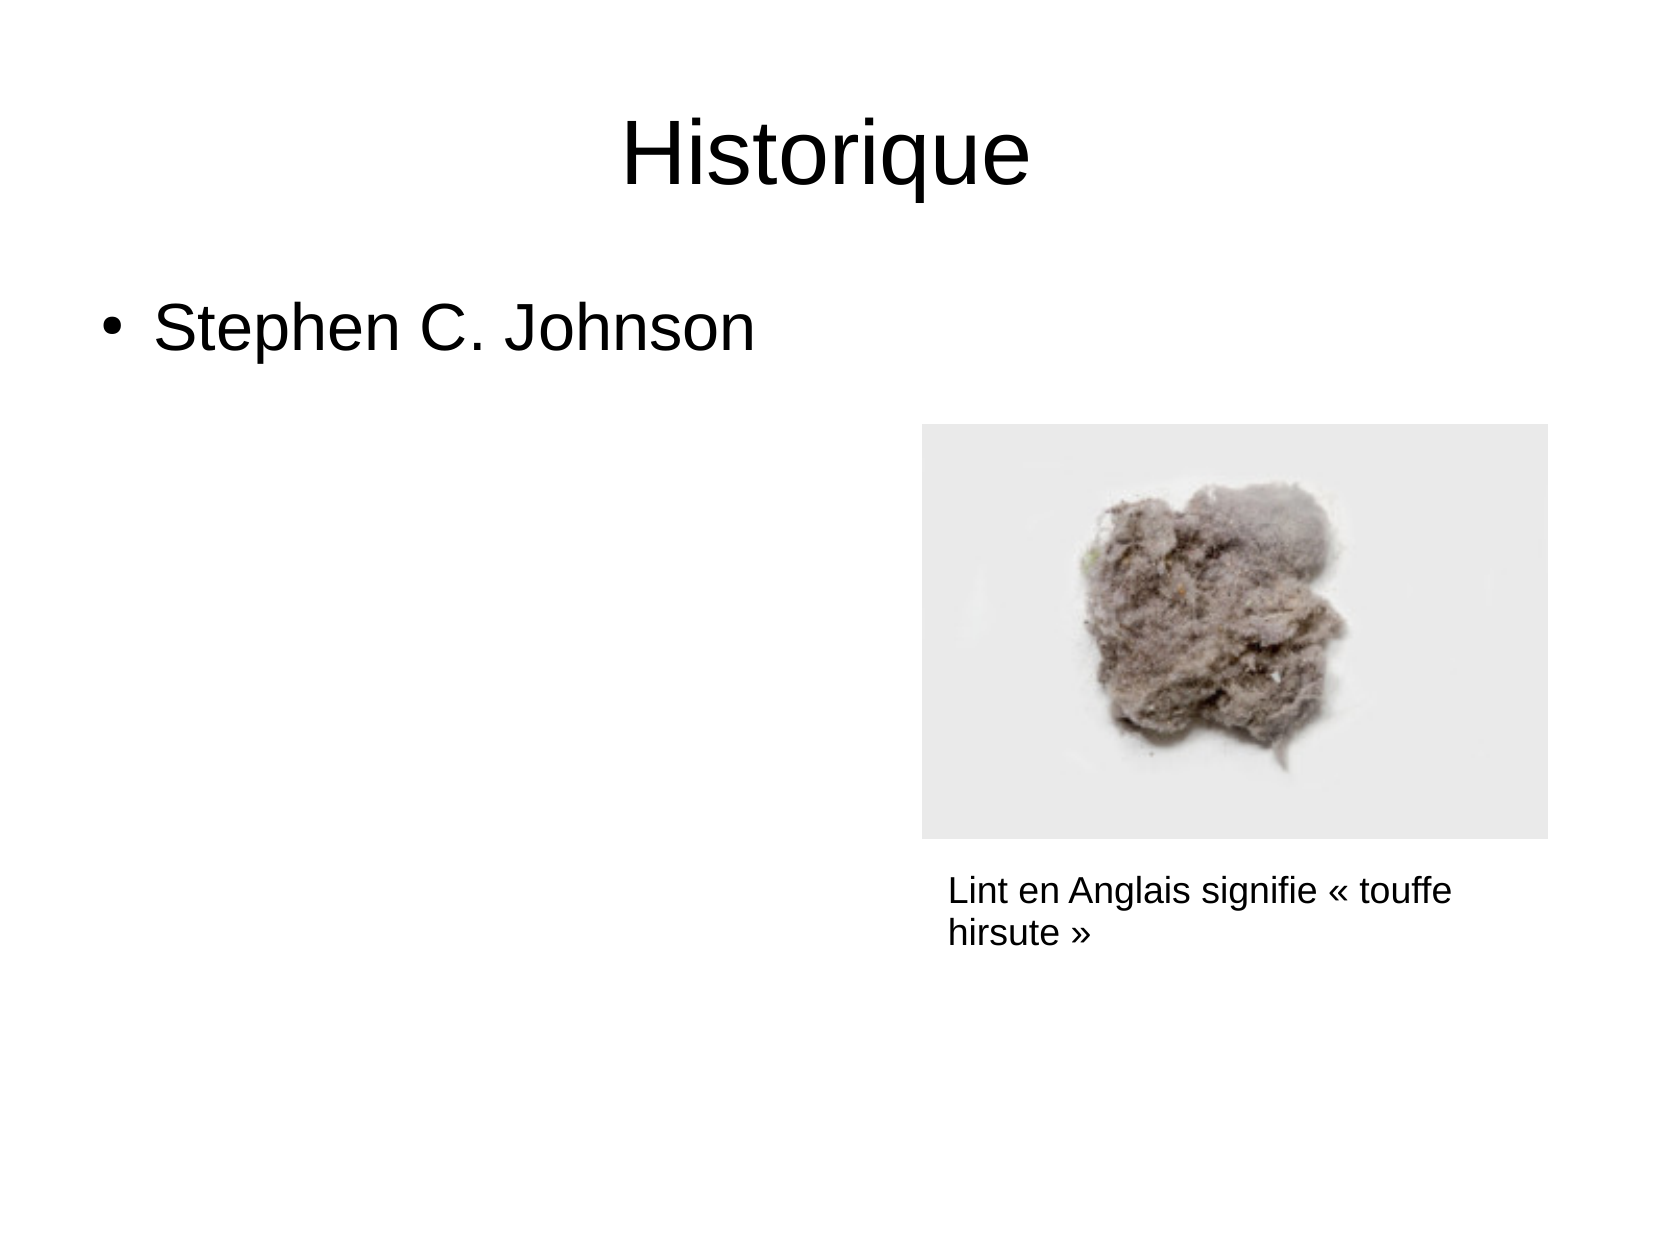

# Historique
Stephen C. Johnson
Lint en Anglais signifie « touffe hirsute »